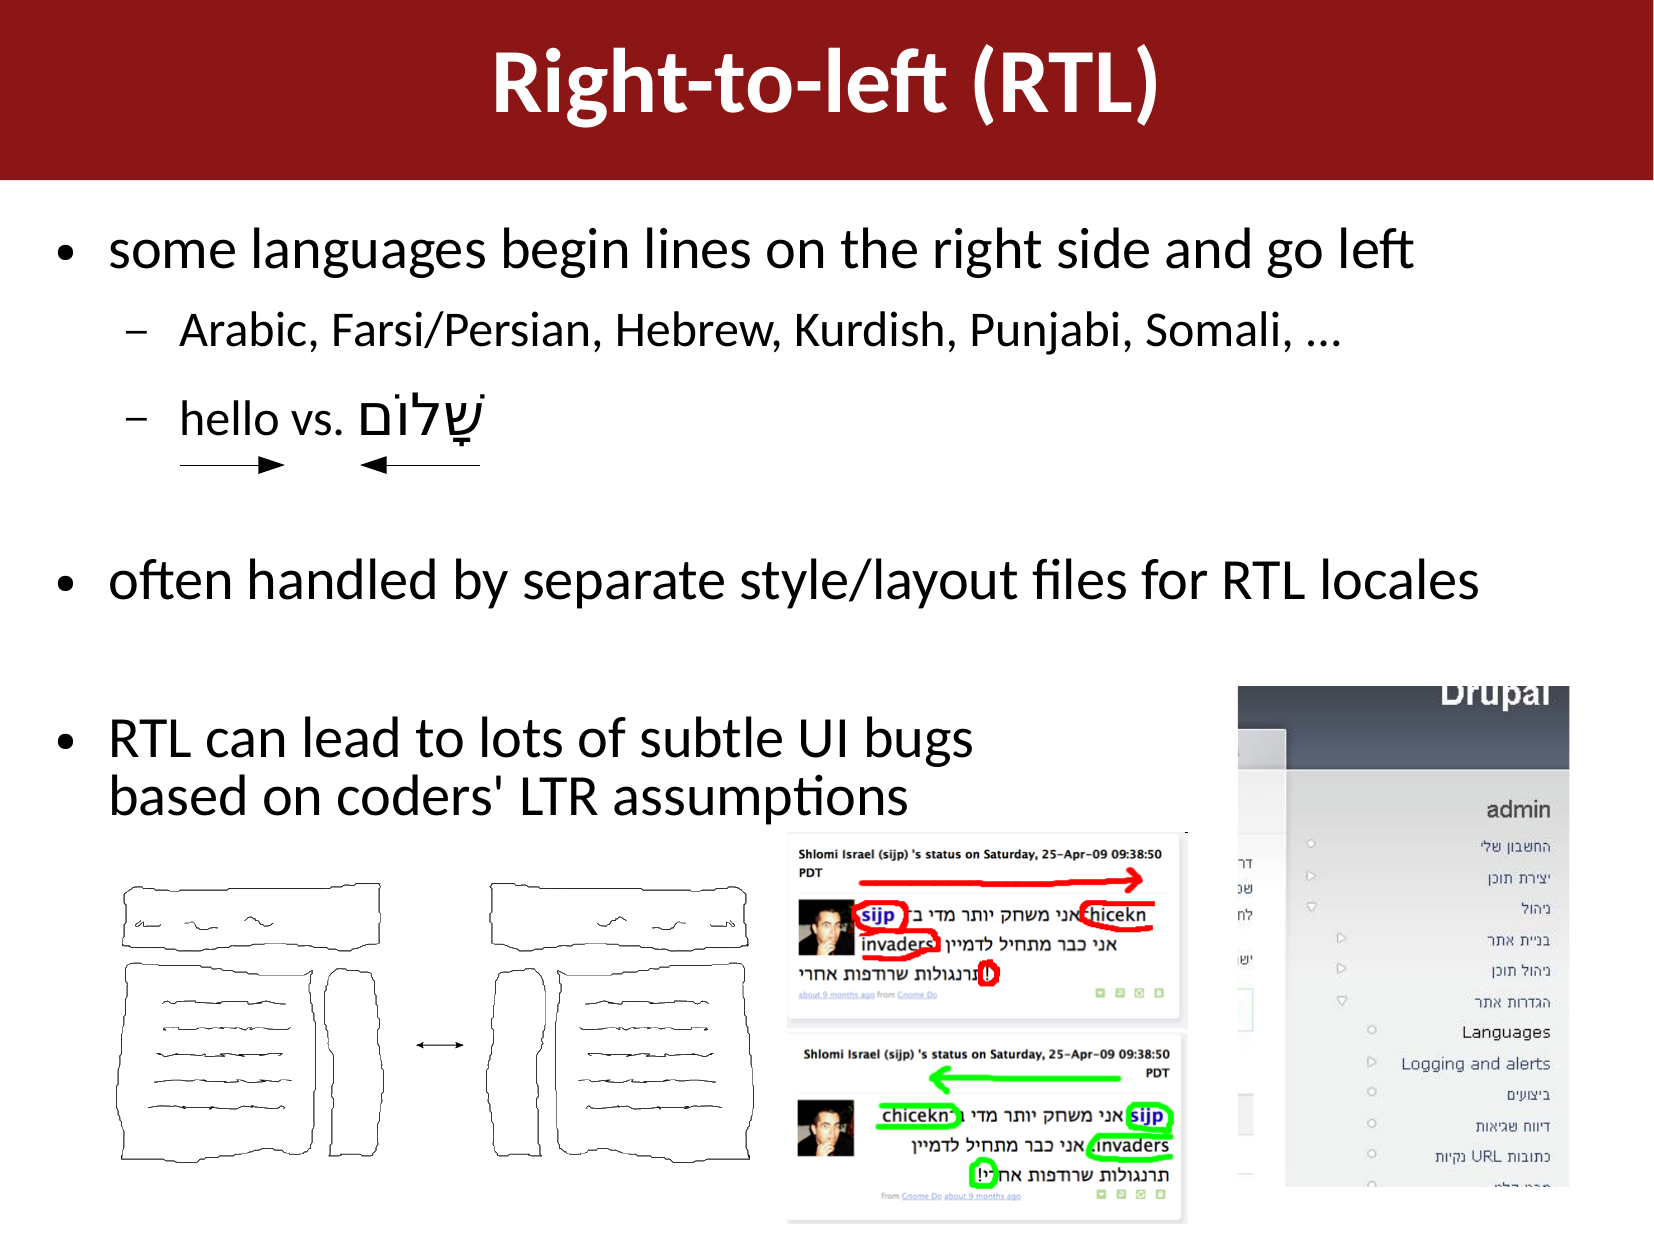

# Right-to-left (RTL)
some languages begin lines on the right side and go left
Arabic, Farsi/Persian, Hebrew, Kurdish, Punjabi, Somali, ...
hello vs. שָׁלוֹם
often handled by separate style/layout files for RTL locales
RTL can lead to lots of subtle UI bugs
based on coders' LTR assumptions